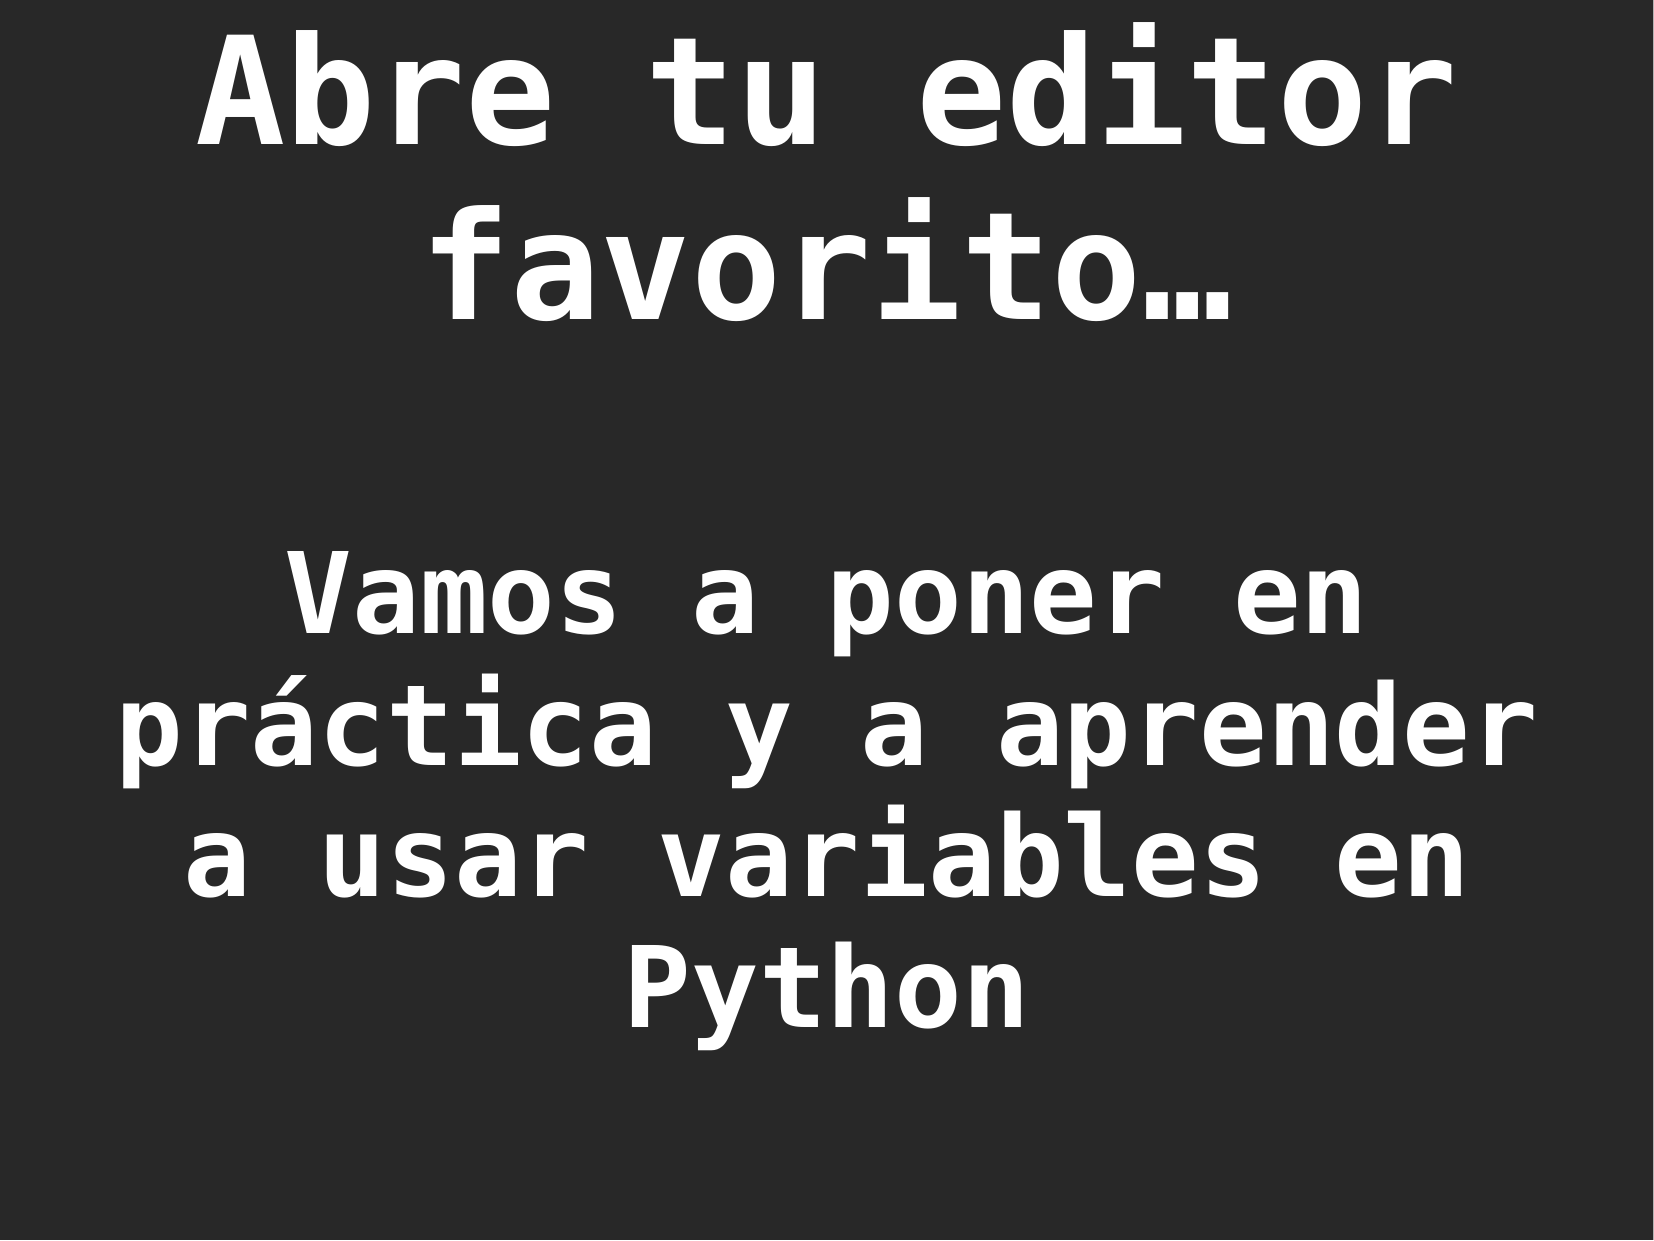

# Abre tu editor favorito…
Vamos a poner en práctica y a aprender a usar variables en Python